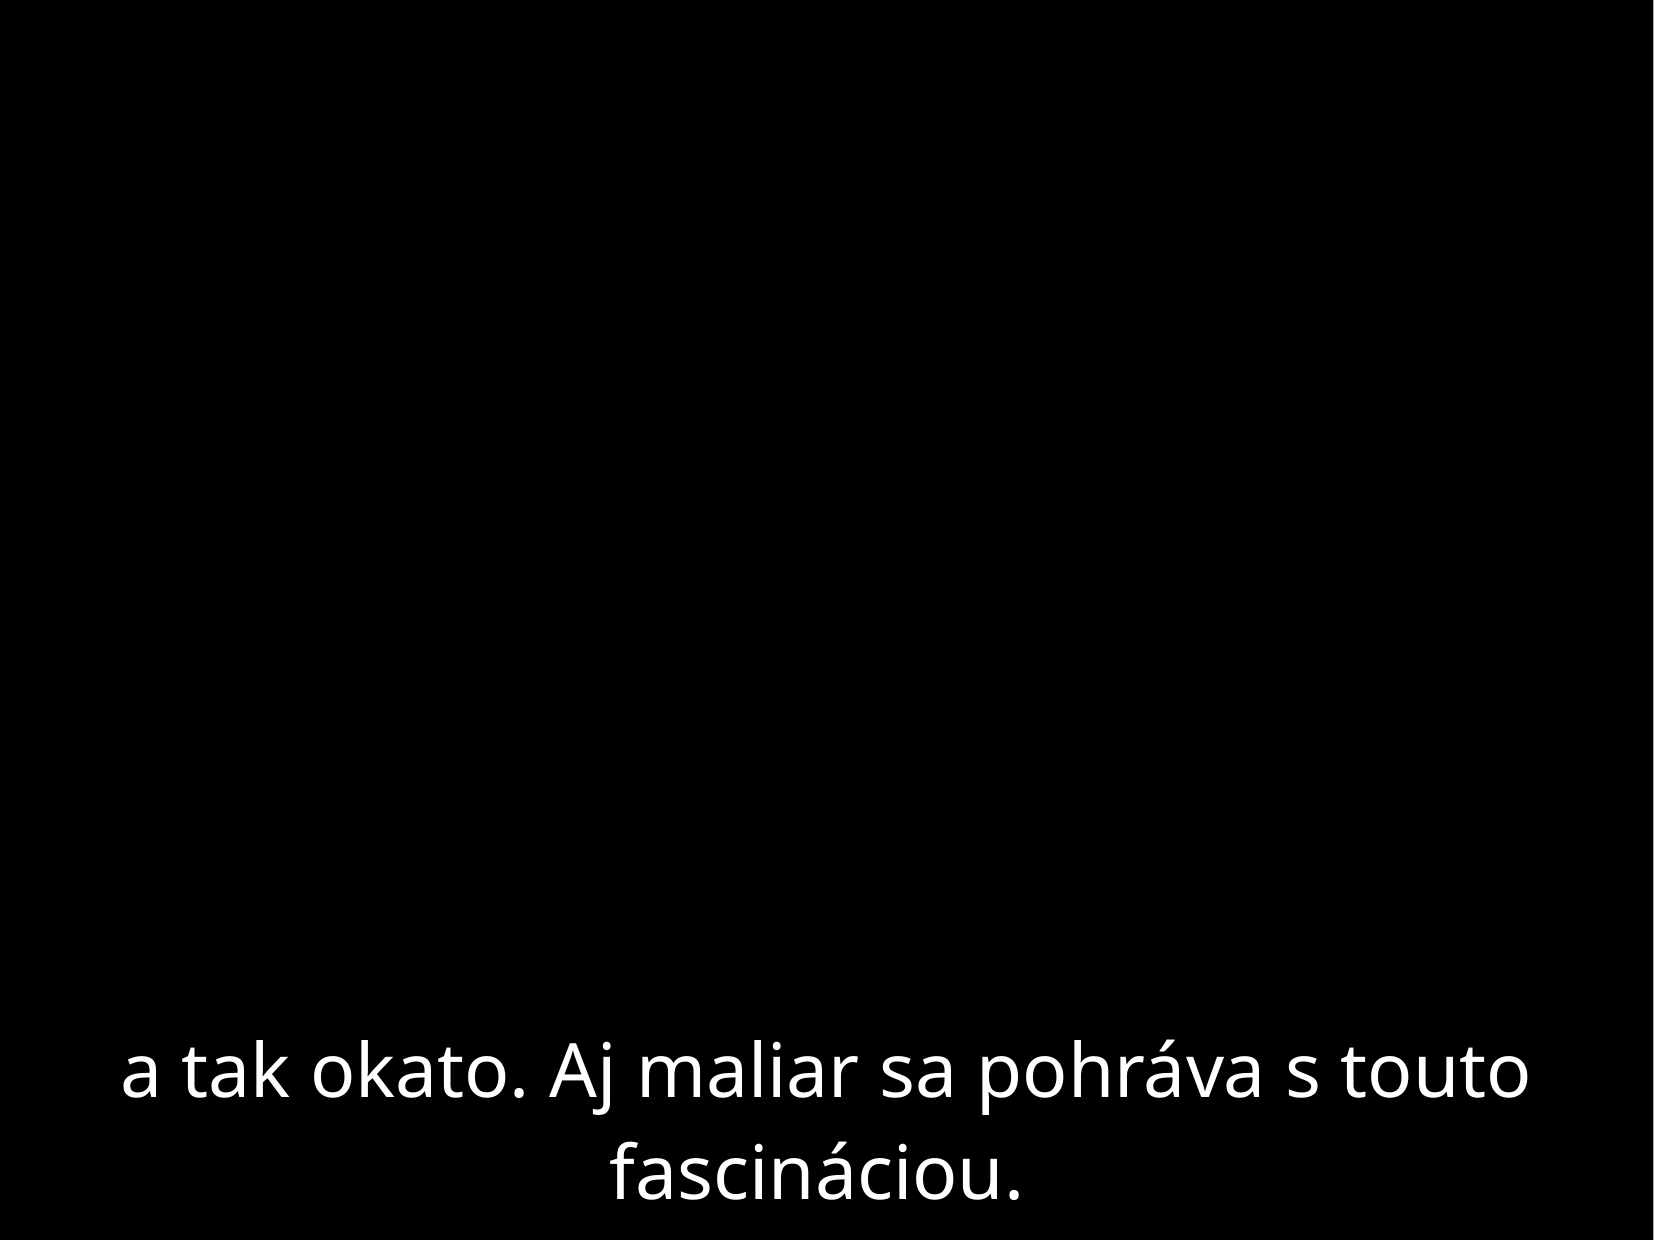

# a tak okato. Aj maliar sa pohráva s touto fascináciou.